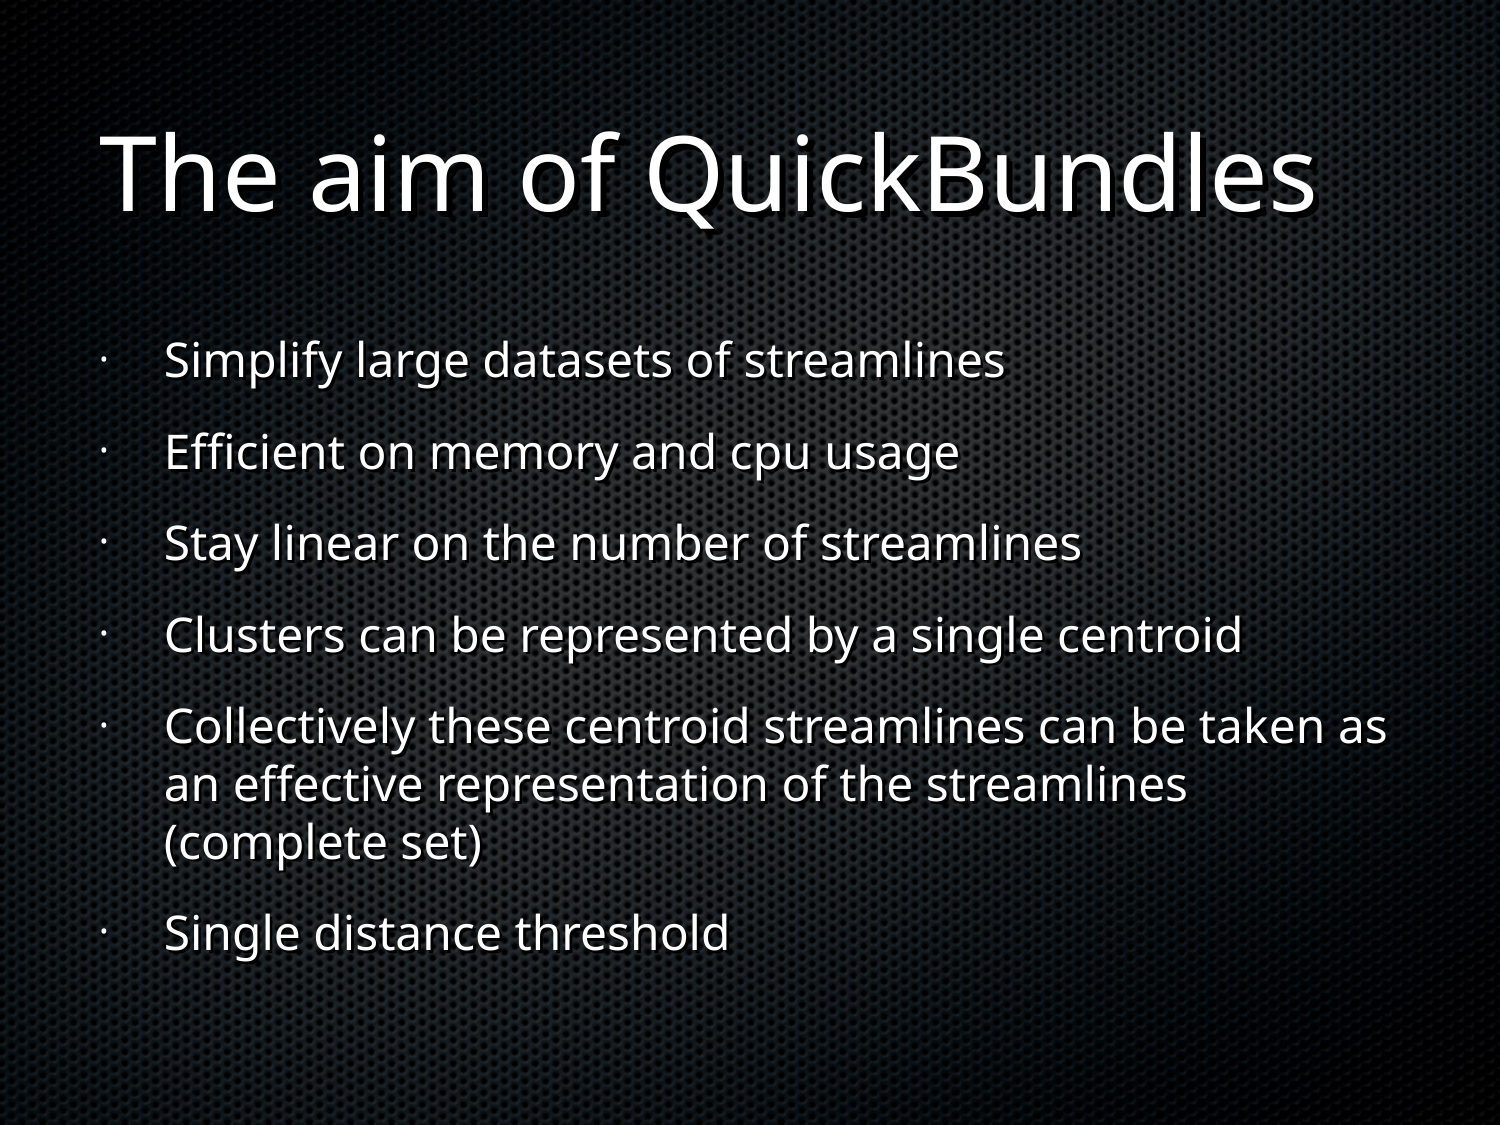

The aim of QuickBundles
# Simplify large datasets of streamlines
Efficient on memory and cpu usage
Stay linear on the number of streamlines
Clusters can be represented by a single centroid
Collectively these centroid streamlines can be taken as an effective representation of the streamlines (complete set)
Single distance threshold